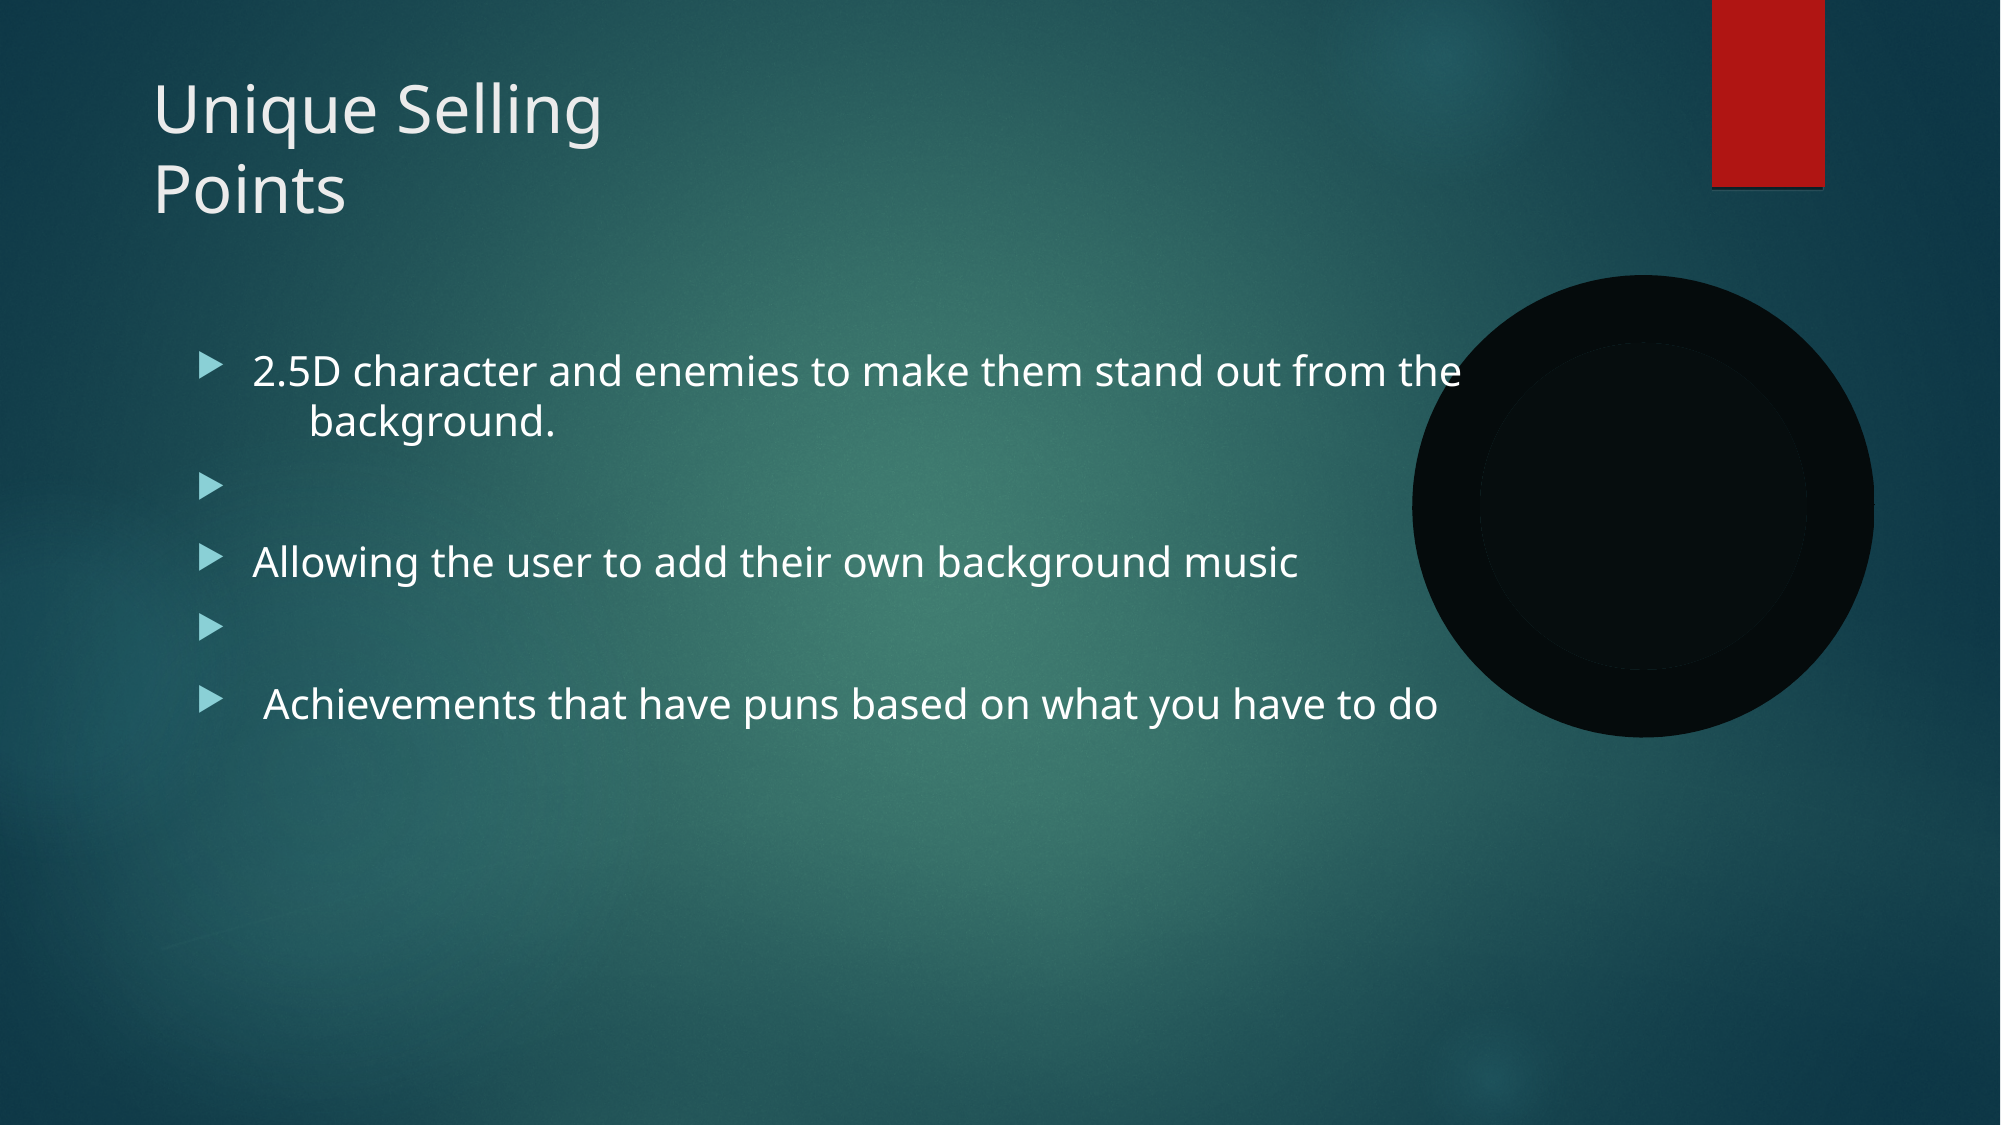

# Unique Selling Points
2.5D character and enemies to make them stand out from the background.
Allowing the user to add their own background music
 Achievements that have puns based on what you have to do